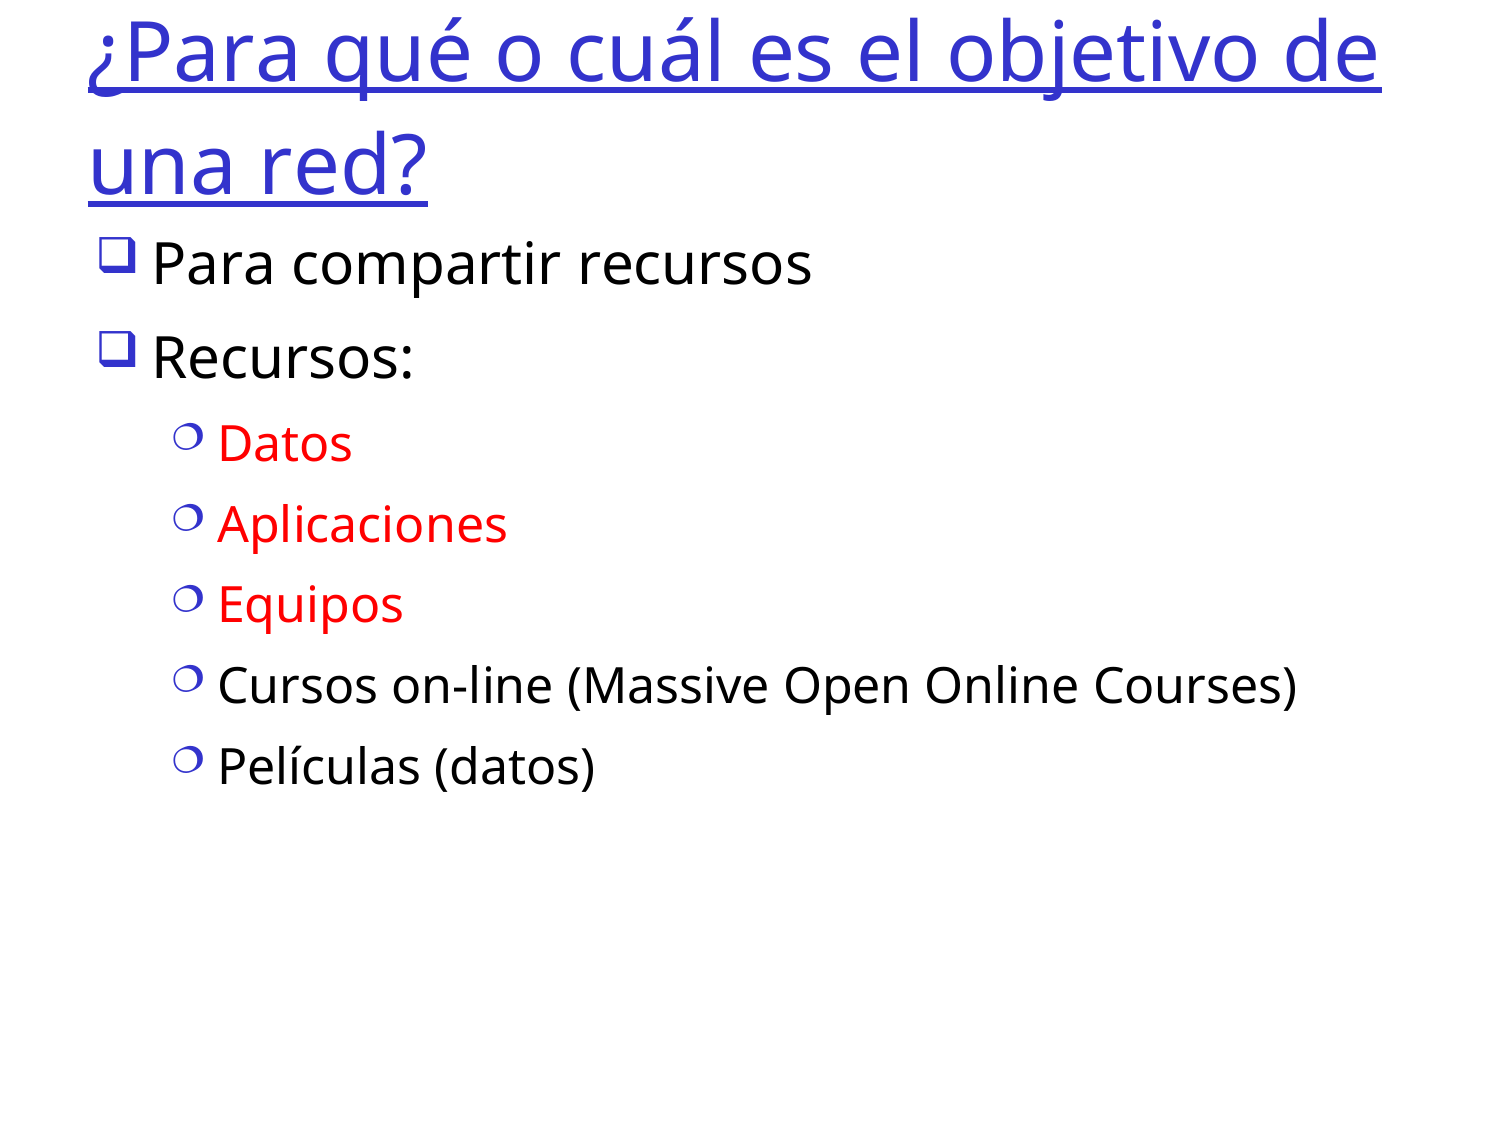

# ¿Para qué o cuál es el objetivo de una red?
Para compartir recursos
Recursos:
Datos
Aplicaciones
Equipos
Cursos on-line (Massive Open Online Courses)
Películas (datos)